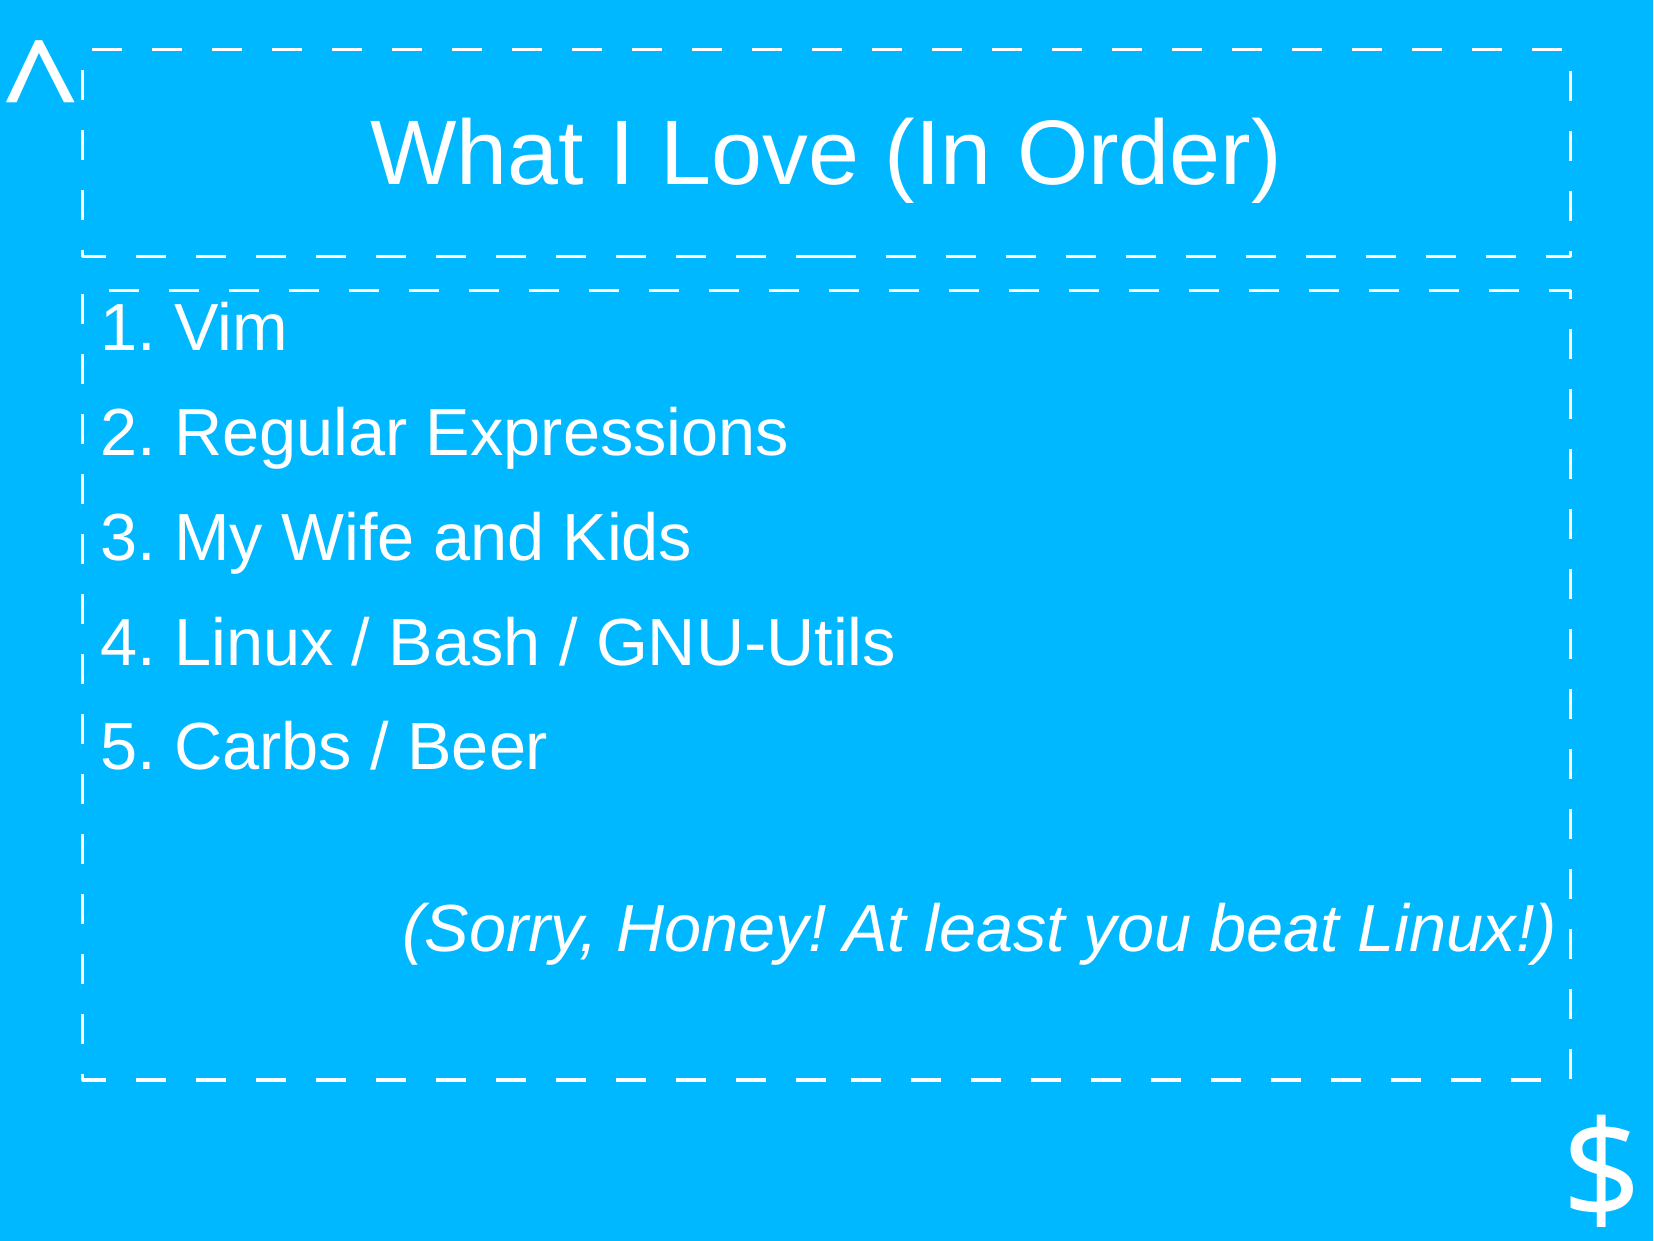

# What I Love (In Order)
 Vim
 Regular Expressions
 My Wife and Kids
 Linux / Bash / GNU-Utils
 Carbs / Beer
(Sorry, Honey! At least you beat Linux!)